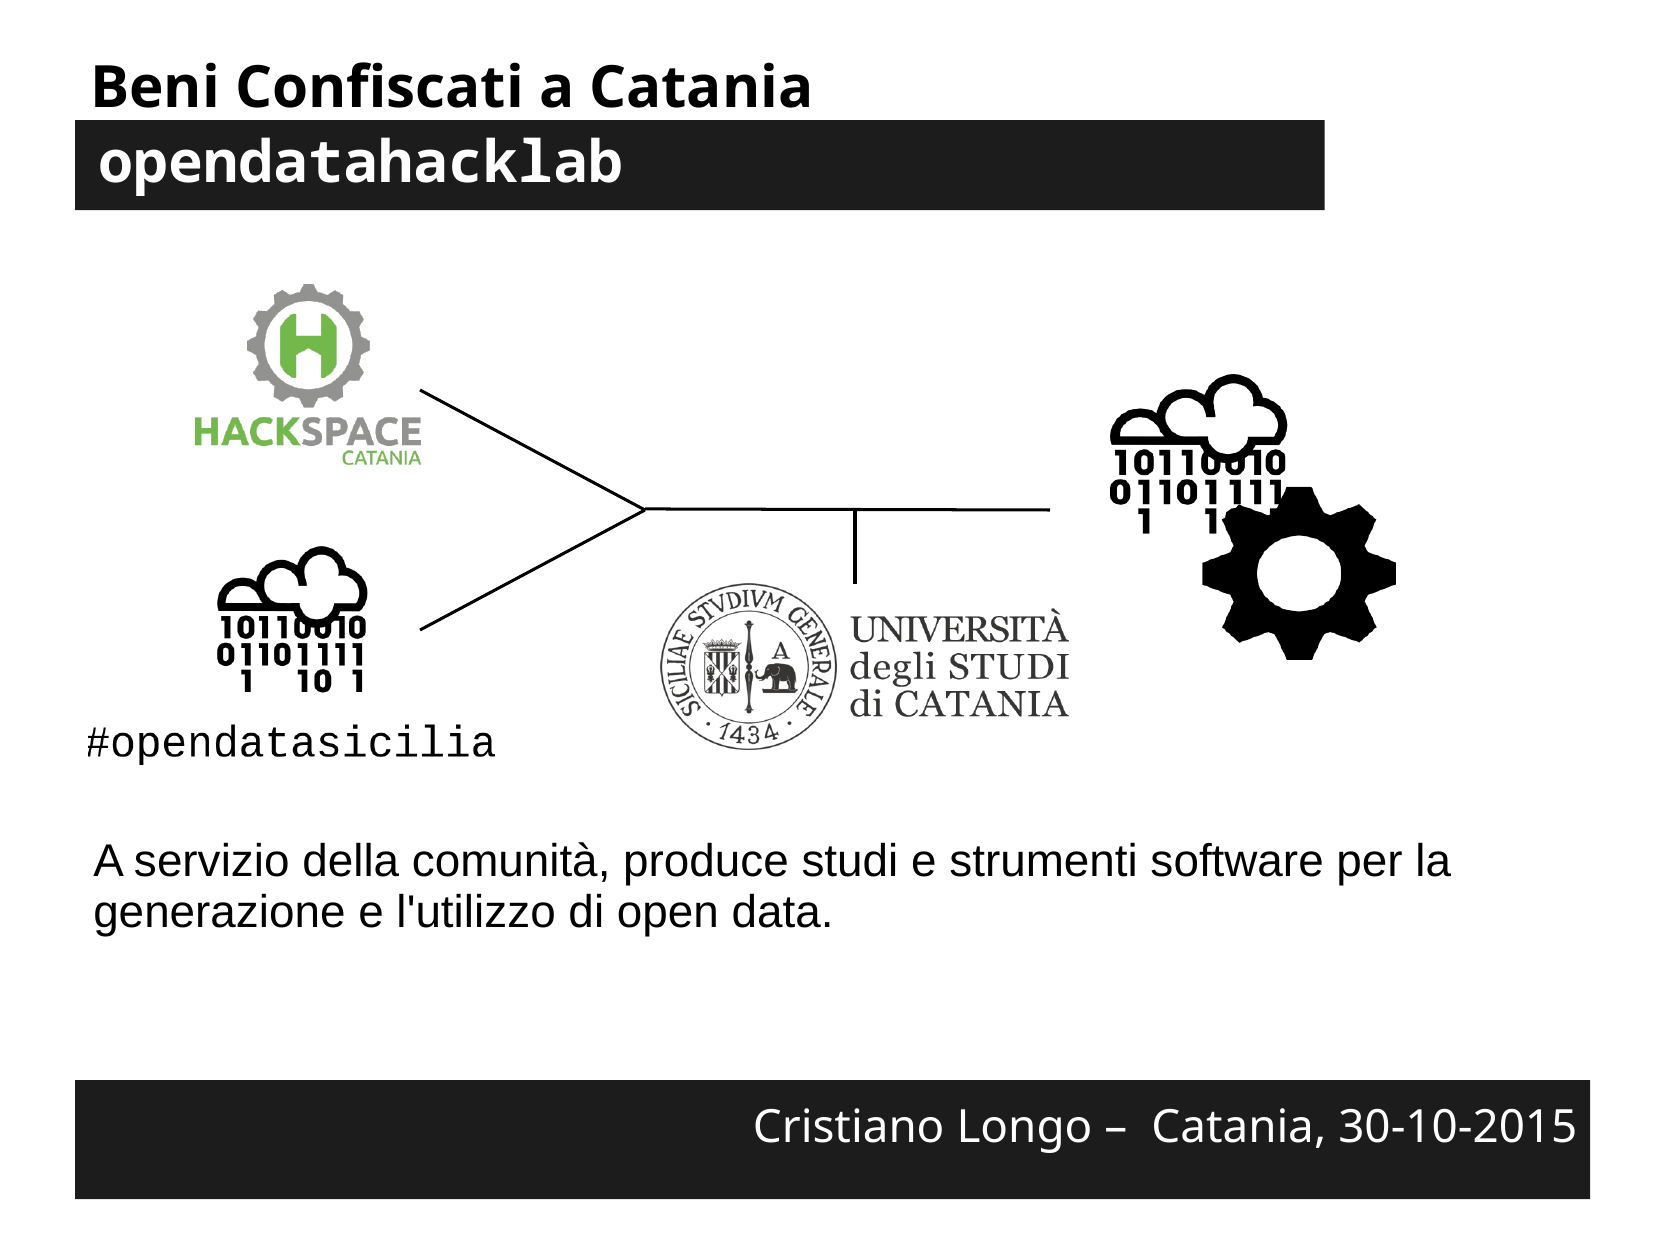

# Beni Confiscati a Catania
 opendatahacklab
A servizio della comunità, produce studi e strumenti software per la generazione e l'utilizzo di open data.
 Cristiano Longo – Catania, 30-10-2015